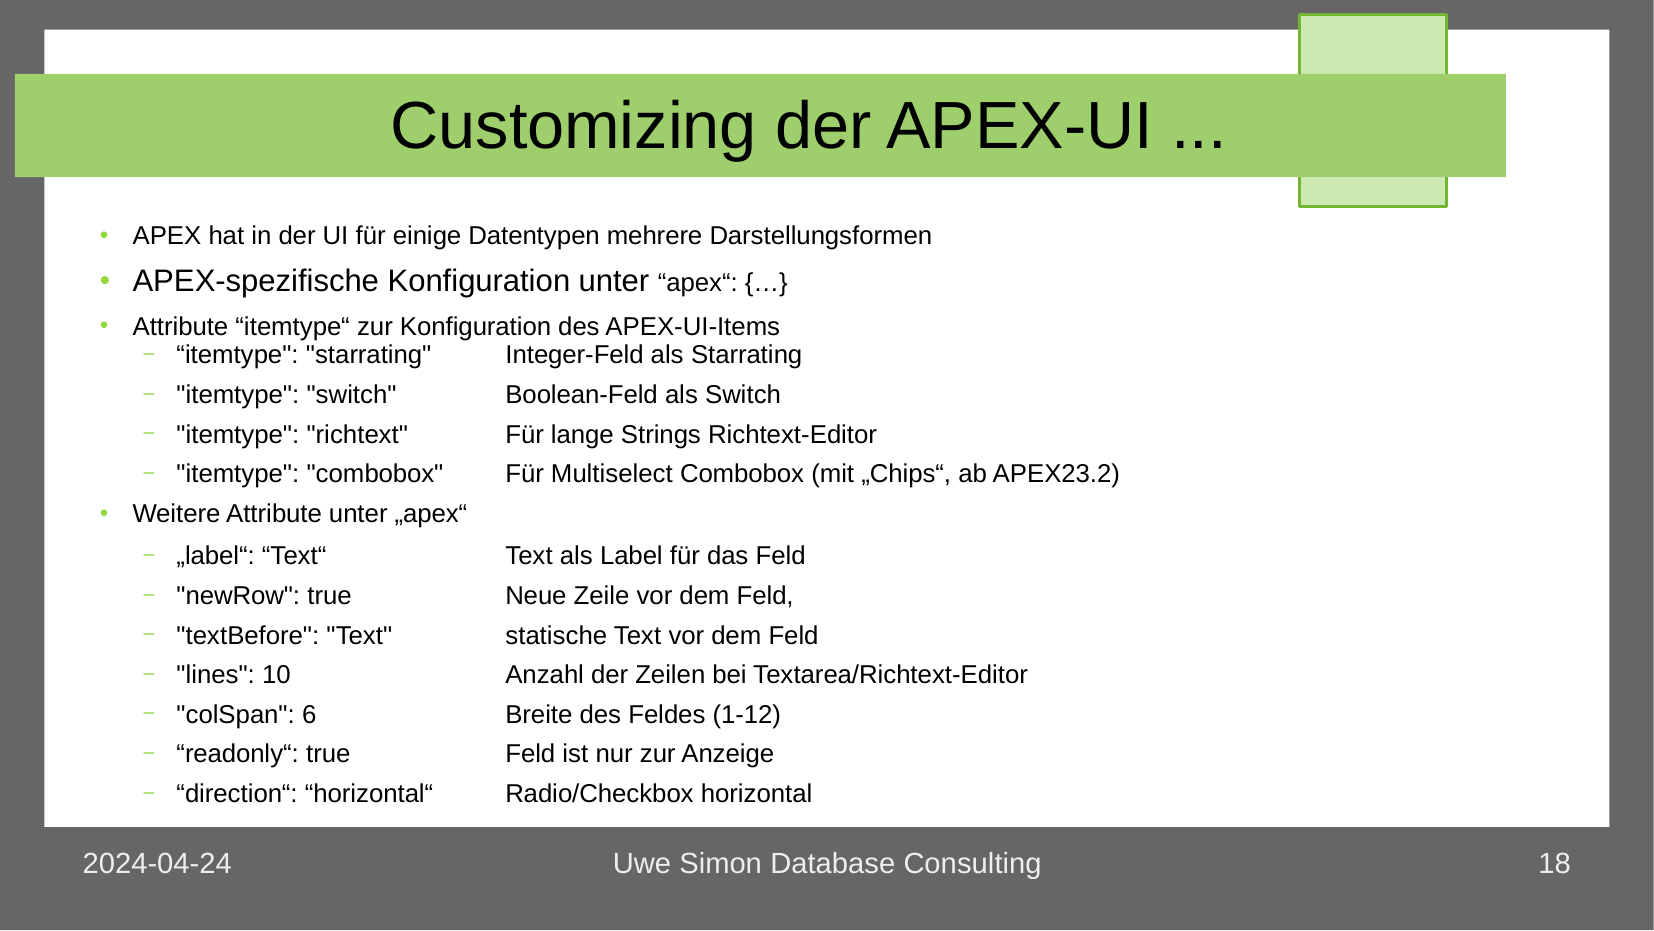

# Customizing der APEX-UI ...
APEX hat in der UI für einige Datentypen mehrere Darstellungsformen
APEX-spezifische Konfiguration unter “apex“: {…}
Attribute “itemtype“ zur Konfiguration des APEX-UI-Items
“itemtype": "starrating"		Integer-Feld als Starrating
"itemtype": "switch"		Boolean-Feld als Switch
"itemtype": "richtext"		Für lange Strings Richtext-Editor
"itemtype": "combobox"	Für Multiselect Combobox (mit „Chips“, ab APEX23.2)
Weitere Attribute unter „apex“
„label“: “Text“			Text als Label für das Feld
"newRow": true		Neue Zeile vor dem Feld,
"textBefore": "Text"		statische Text vor dem Feld
"lines": 10				Anzahl der Zeilen bei Textarea/Richtext-Editor
"colSpan": 6			Breite des Feldes (1-12)
“readonly“: true		Feld ist nur zur Anzeige
“direction“: “horizontal“	Radio/Checkbox horizontal
2024-04-24
Uwe Simon Database Consulting
18